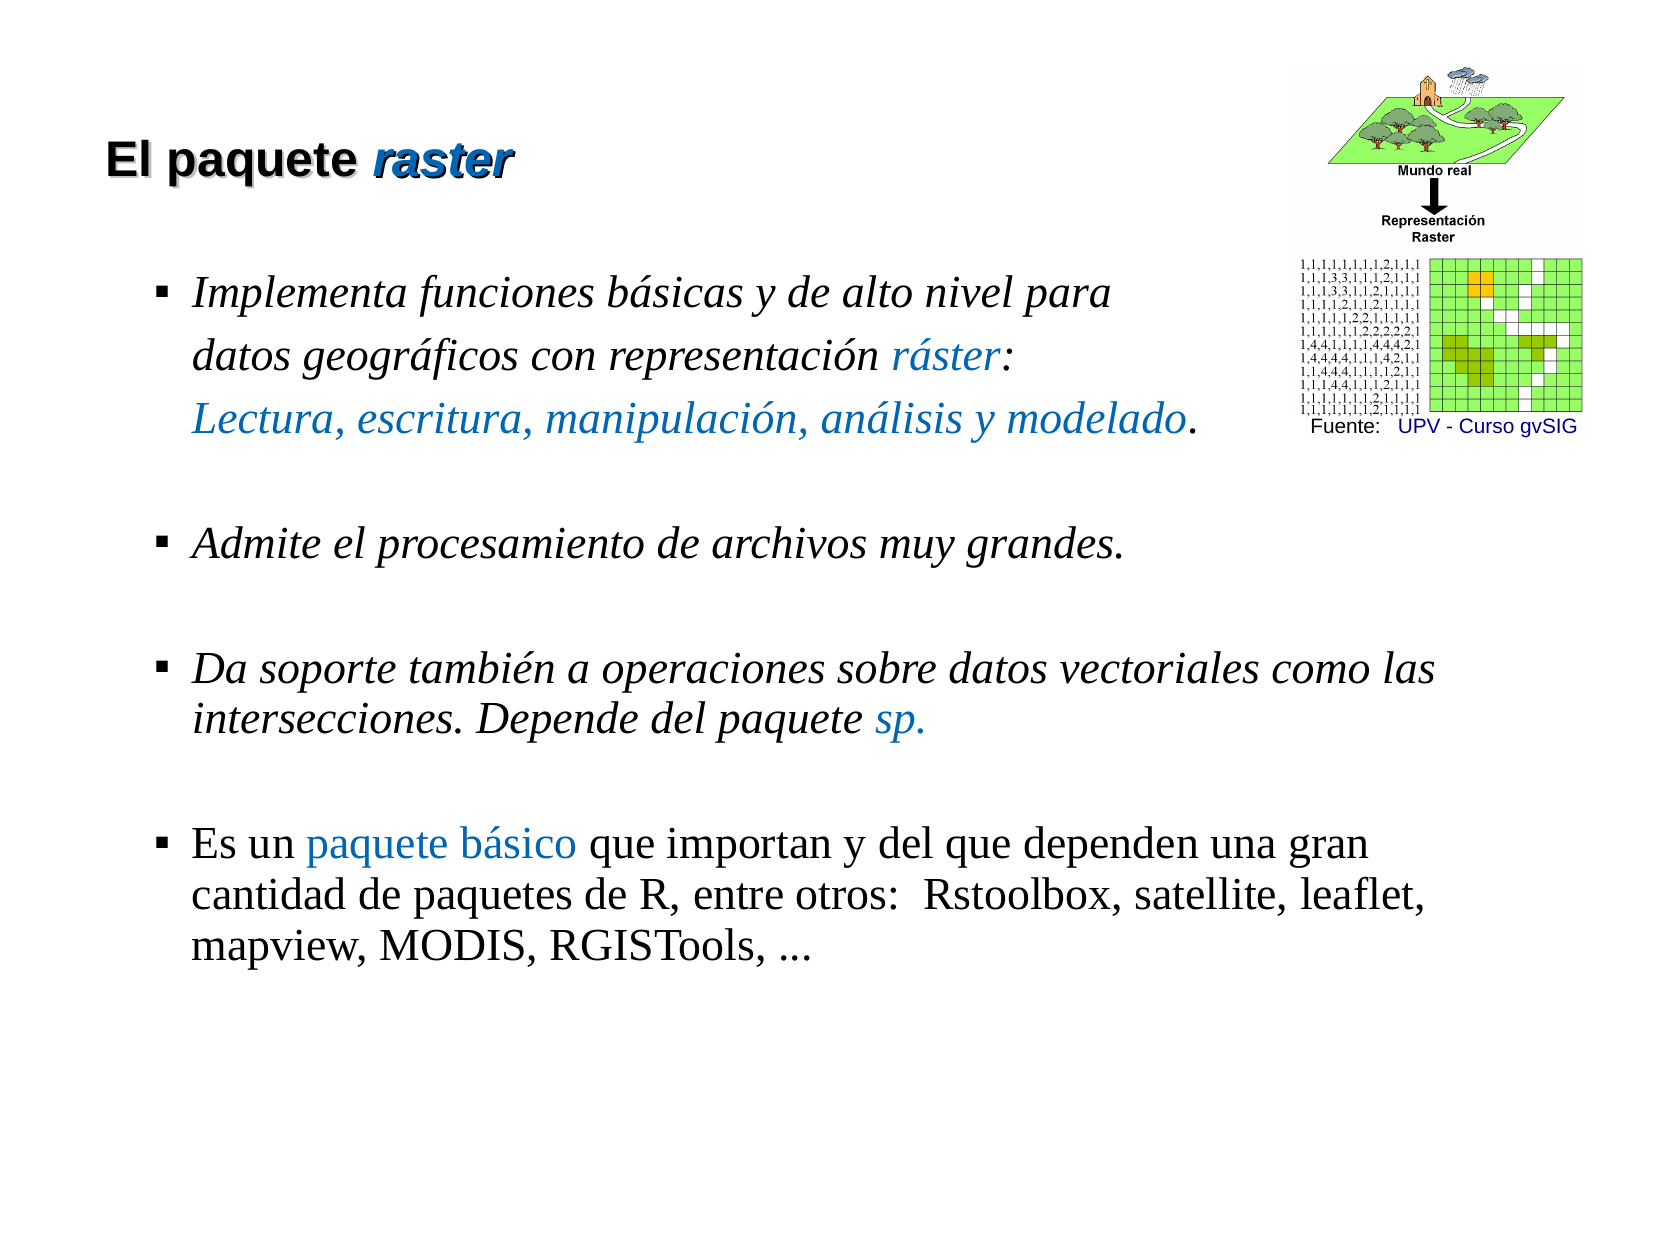

El paquete raster
Implementa funciones básicas y de alto nivel para
datos geográficos con representación ráster:
Lectura, escritura, manipulación, análisis y modelado.
Admite el procesamiento de archivos muy grandes.
Da soporte también a operaciones sobre datos vectoriales como las intersecciones. Depende del paquete sp.
Es un paquete básico que importan y del que dependen una gran cantidad de paquetes de R, entre otros: Rstoolbox, satellite, leaflet, mapview, MODIS, RGISTools, ...
Fuente: UPV - Curso gvSIG